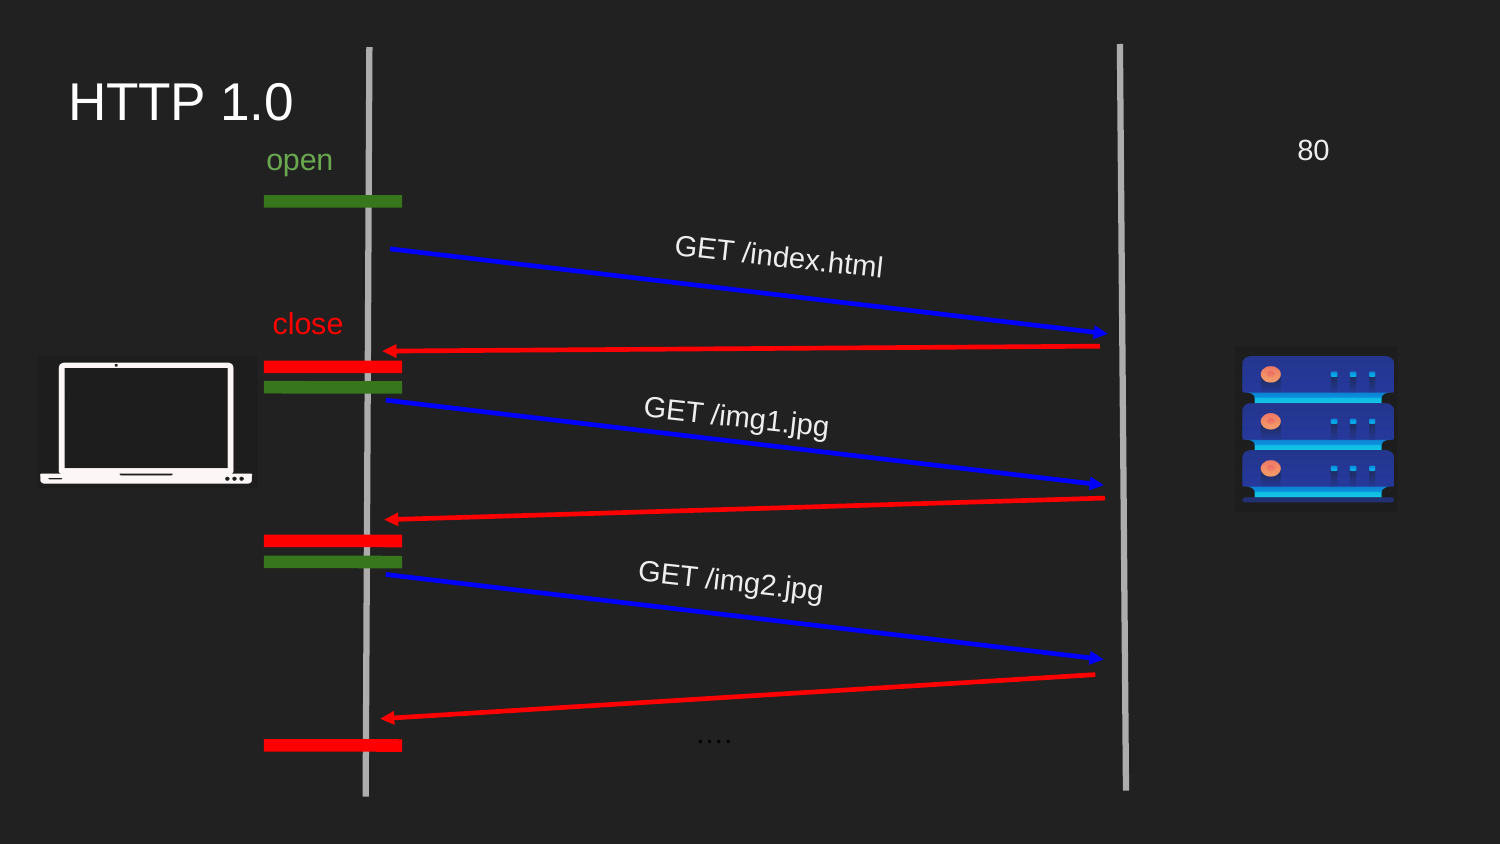

# HTTP 1.0
80
open
GET /index.html
close
GET /img1.jpg
GET /img2.jpg
….